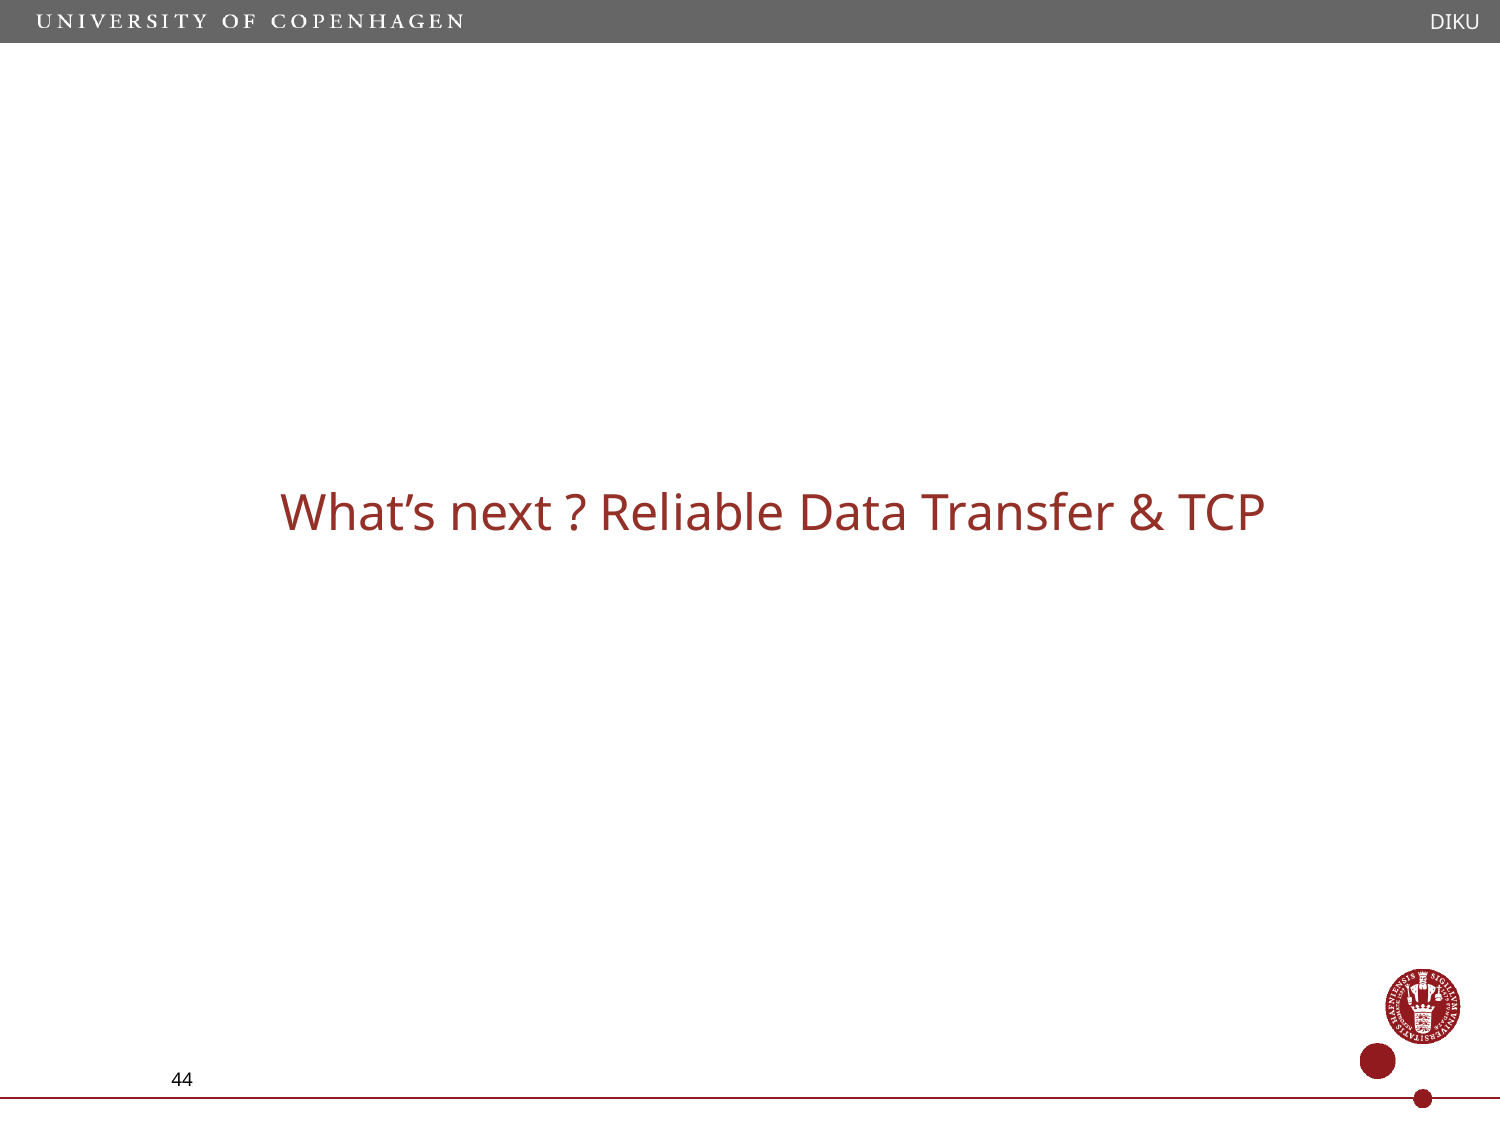

DIKU
# What’s next ? Reliable Data Transfer & TCP